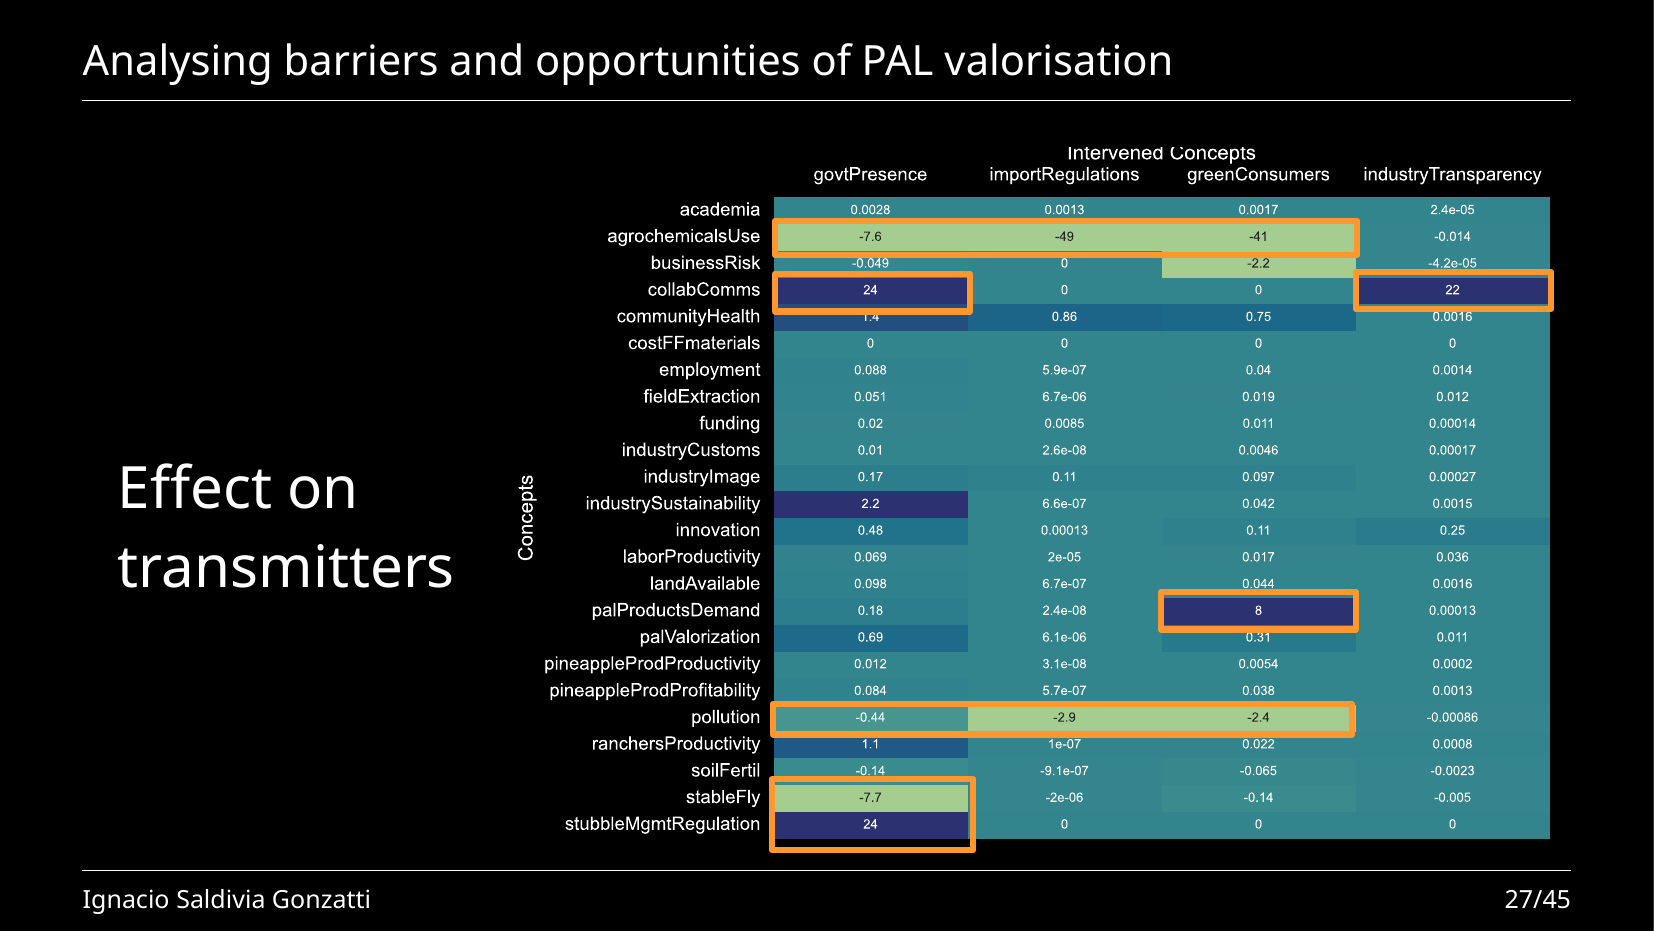

# Analysing barriers and opportunities of PAL valorisation
Effect on
transmitters
Ignacio Saldivia Gonzatti
27